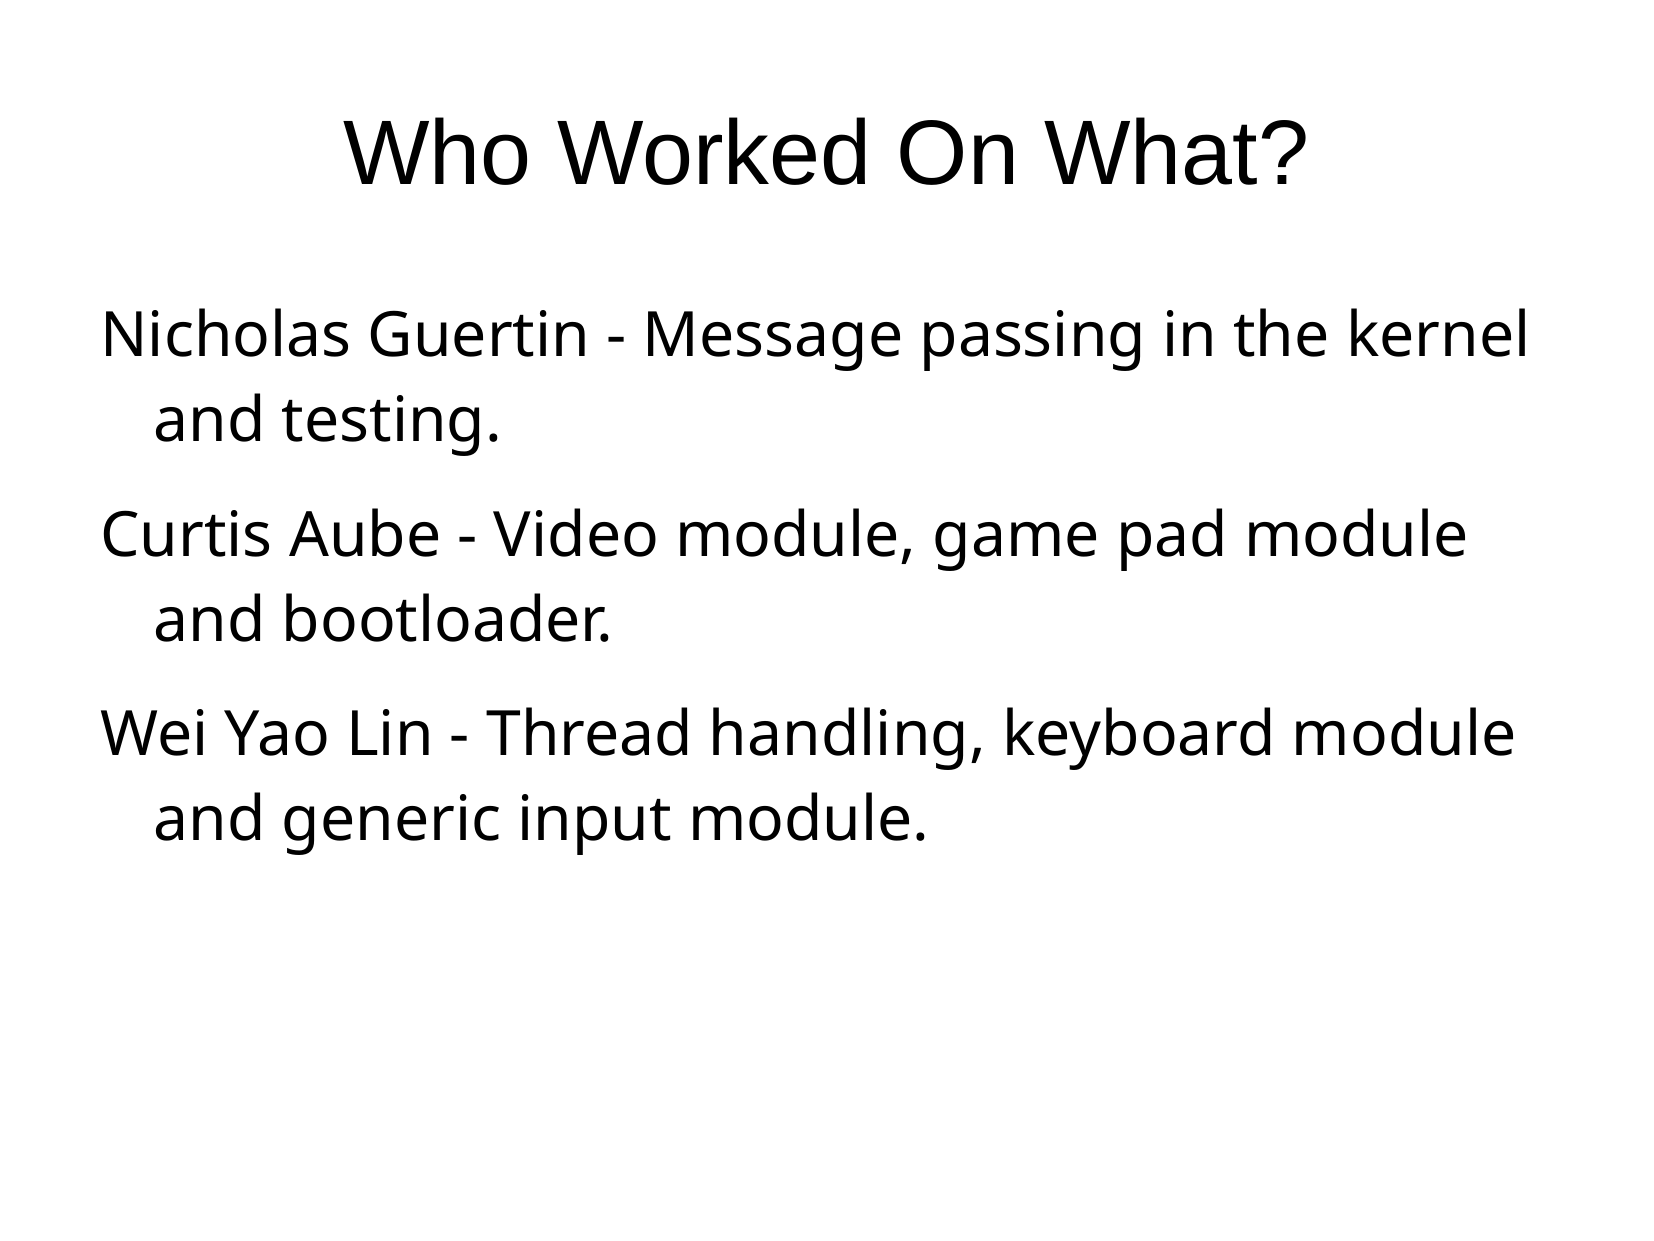

# Who Worked On What?
Nicholas Guertin - Message passing in the kernel and testing.
Curtis Aube - Video module, game pad module and bootloader.
Wei Yao Lin - Thread handling, keyboard module and generic input module.